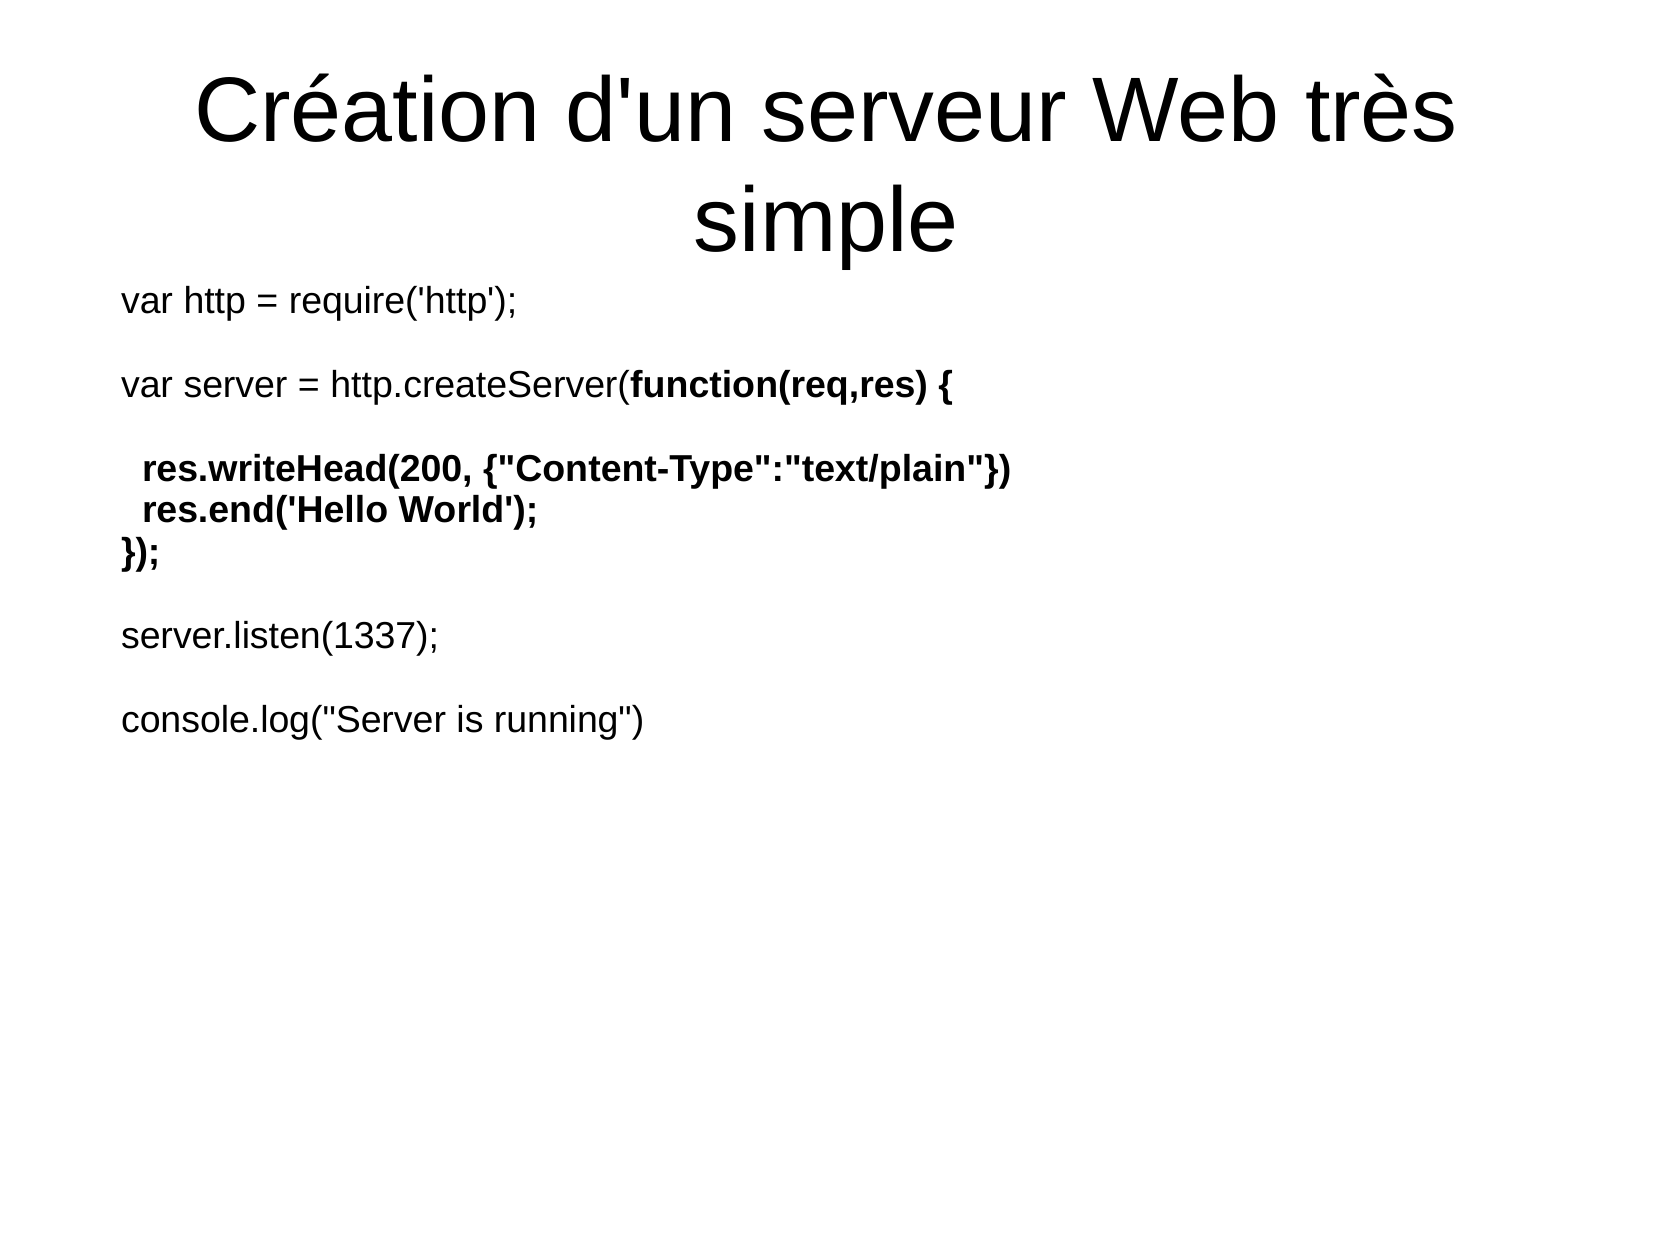

# Création d'un serveur Web très simple
var http = require('http');
var server = http.createServer(function(req,res) {
 res.writeHead(200, {"Content-Type":"text/plain"})
 res.end('Hello World');
});
server.listen(1337);
console.log("Server is running")